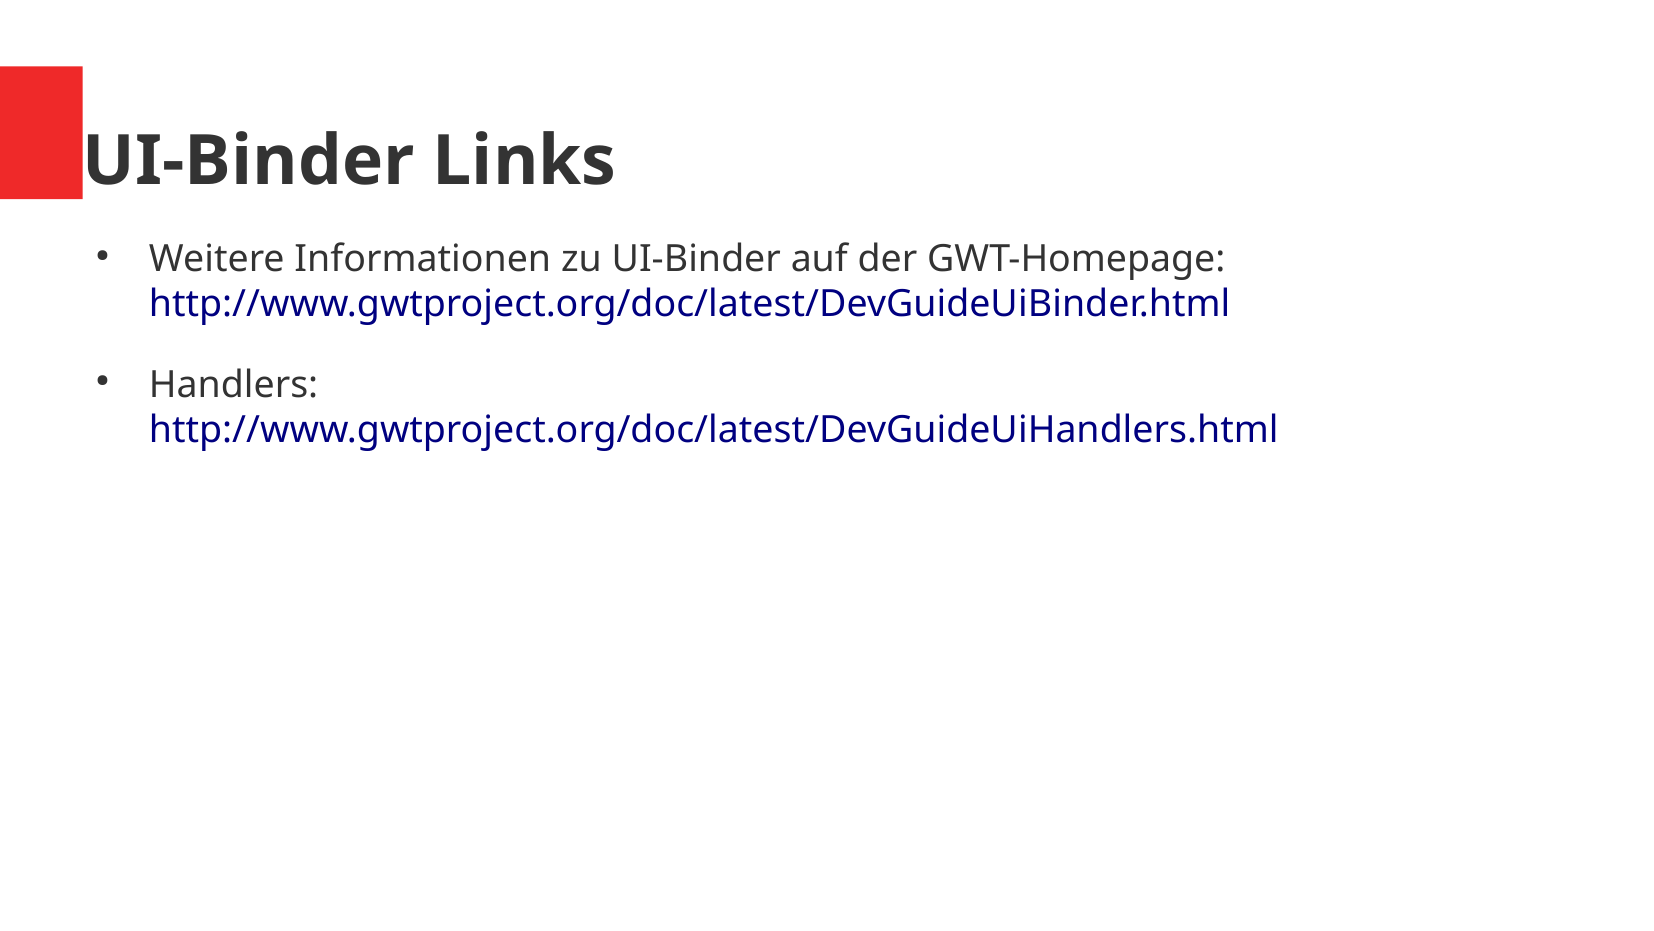

# UI-Binder Links
Weitere Informationen zu UI-Binder auf der GWT-Homepage:
http://www.gwtproject.org/doc/latest/DevGuideUiBinder.html
Handlers:
http://www.gwtproject.org/doc/latest/DevGuideUiHandlers.html